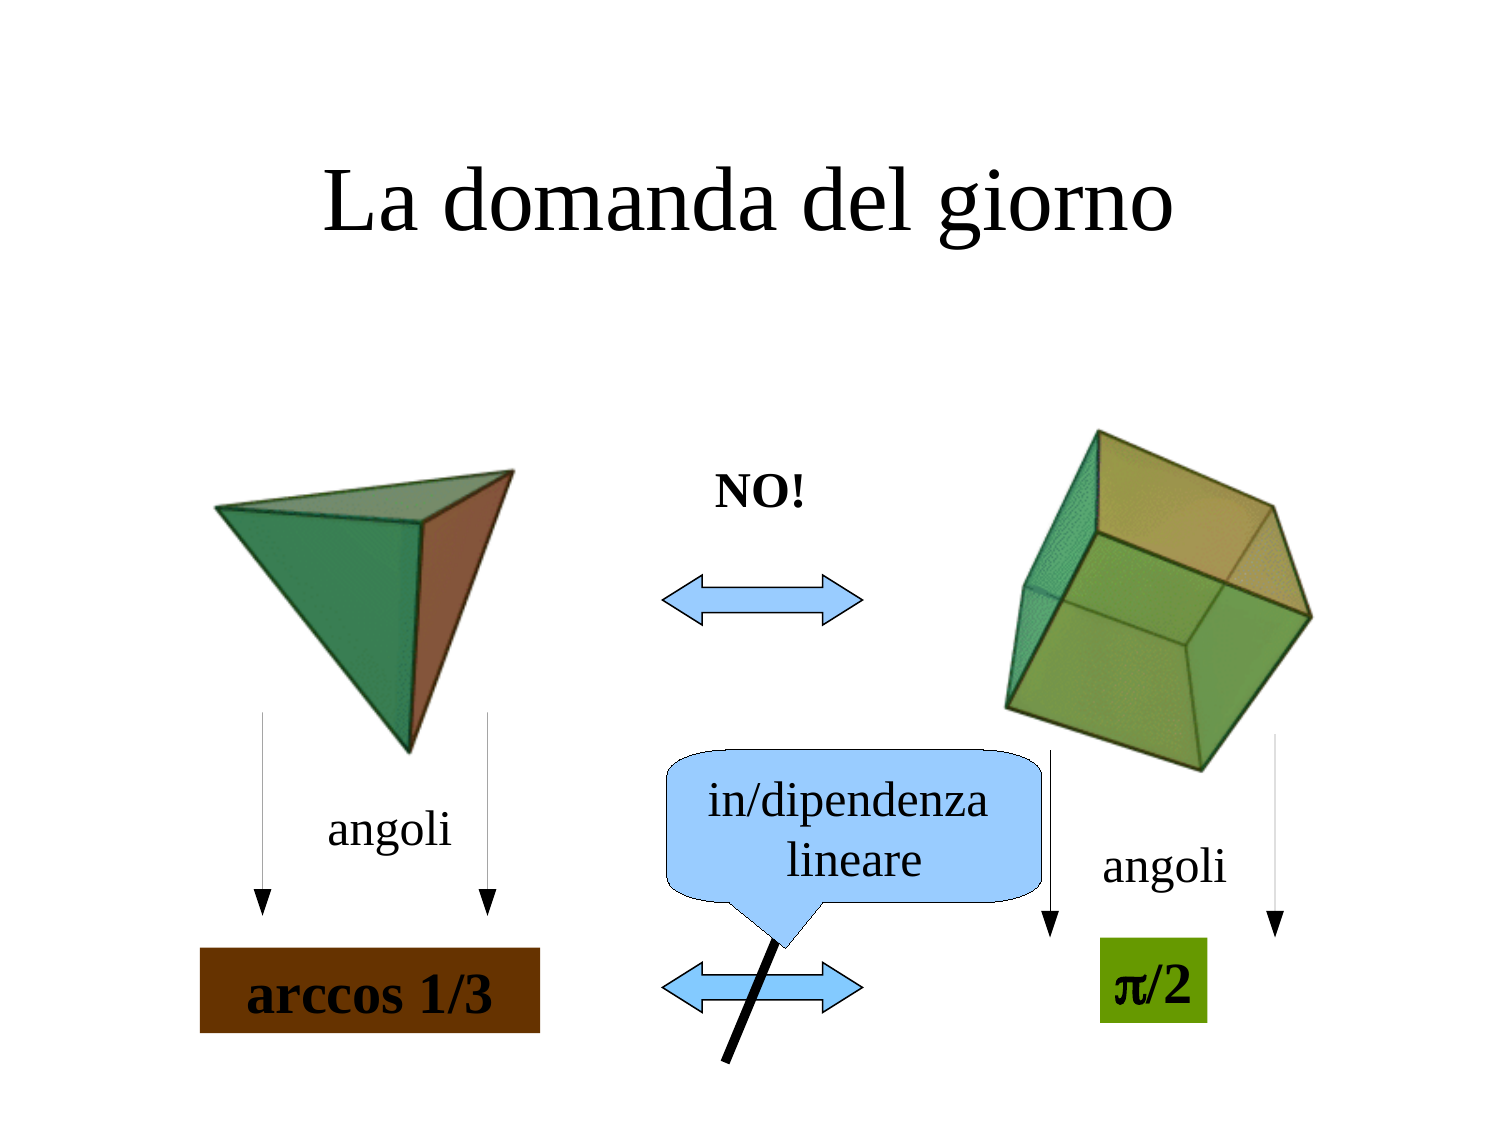

# La domanda del giorno
?
NO!
angoli
angoli
/2
arccos 1/3
in/dipendenza
lineare